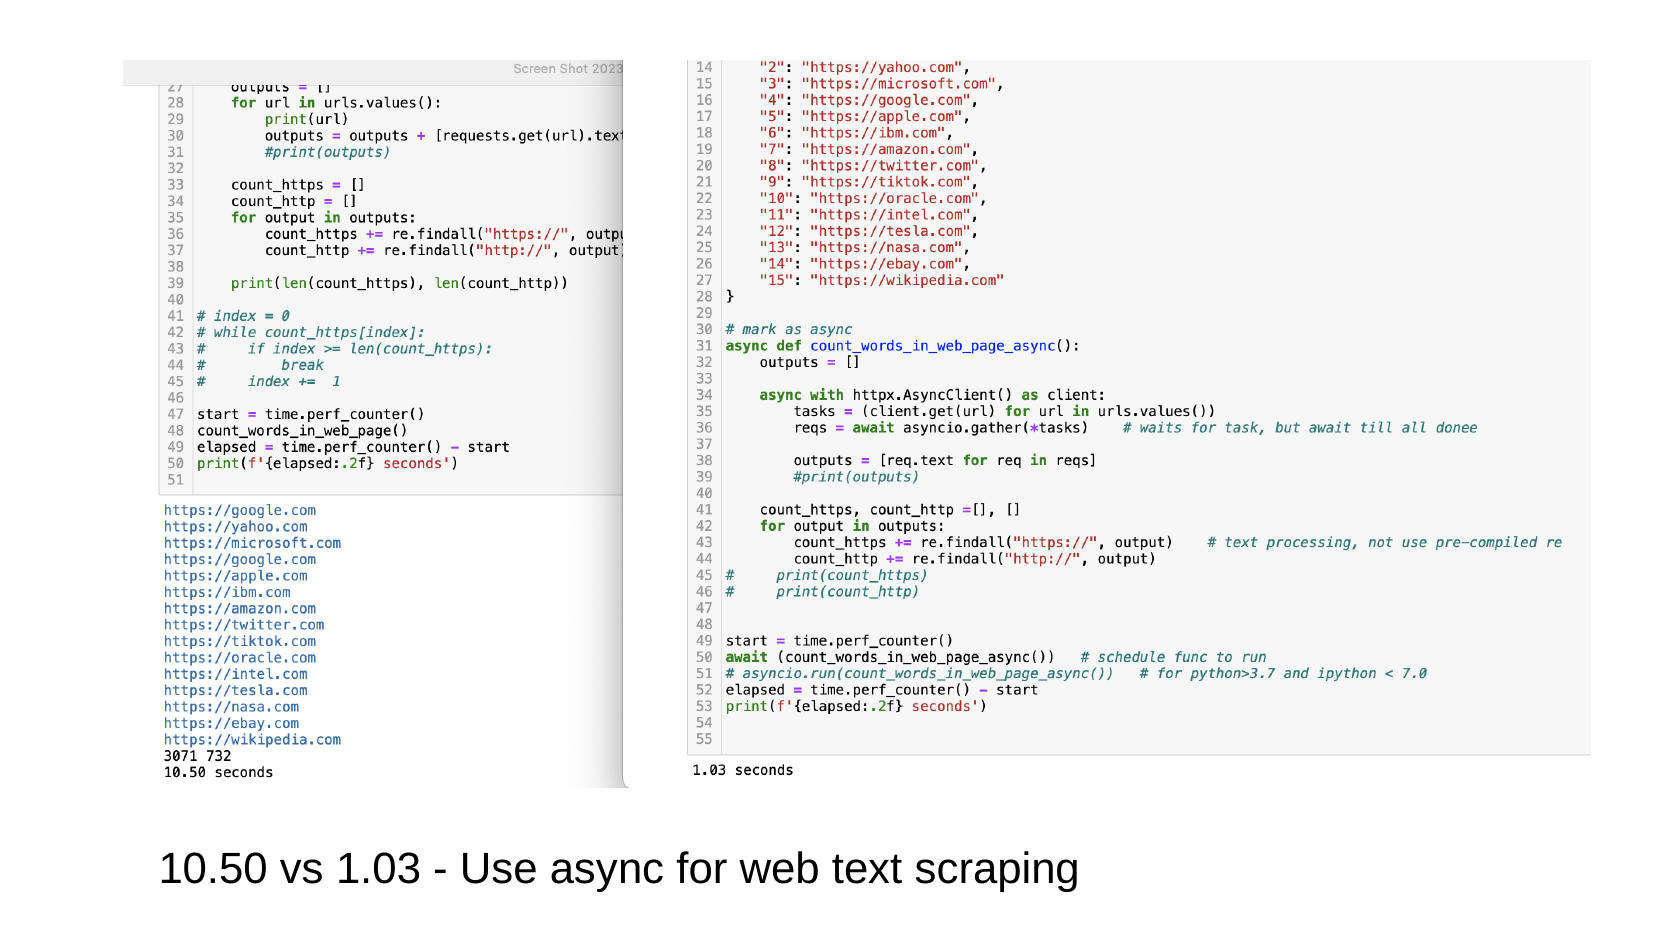

10.50 vs 1.03 - Use async for web text scraping